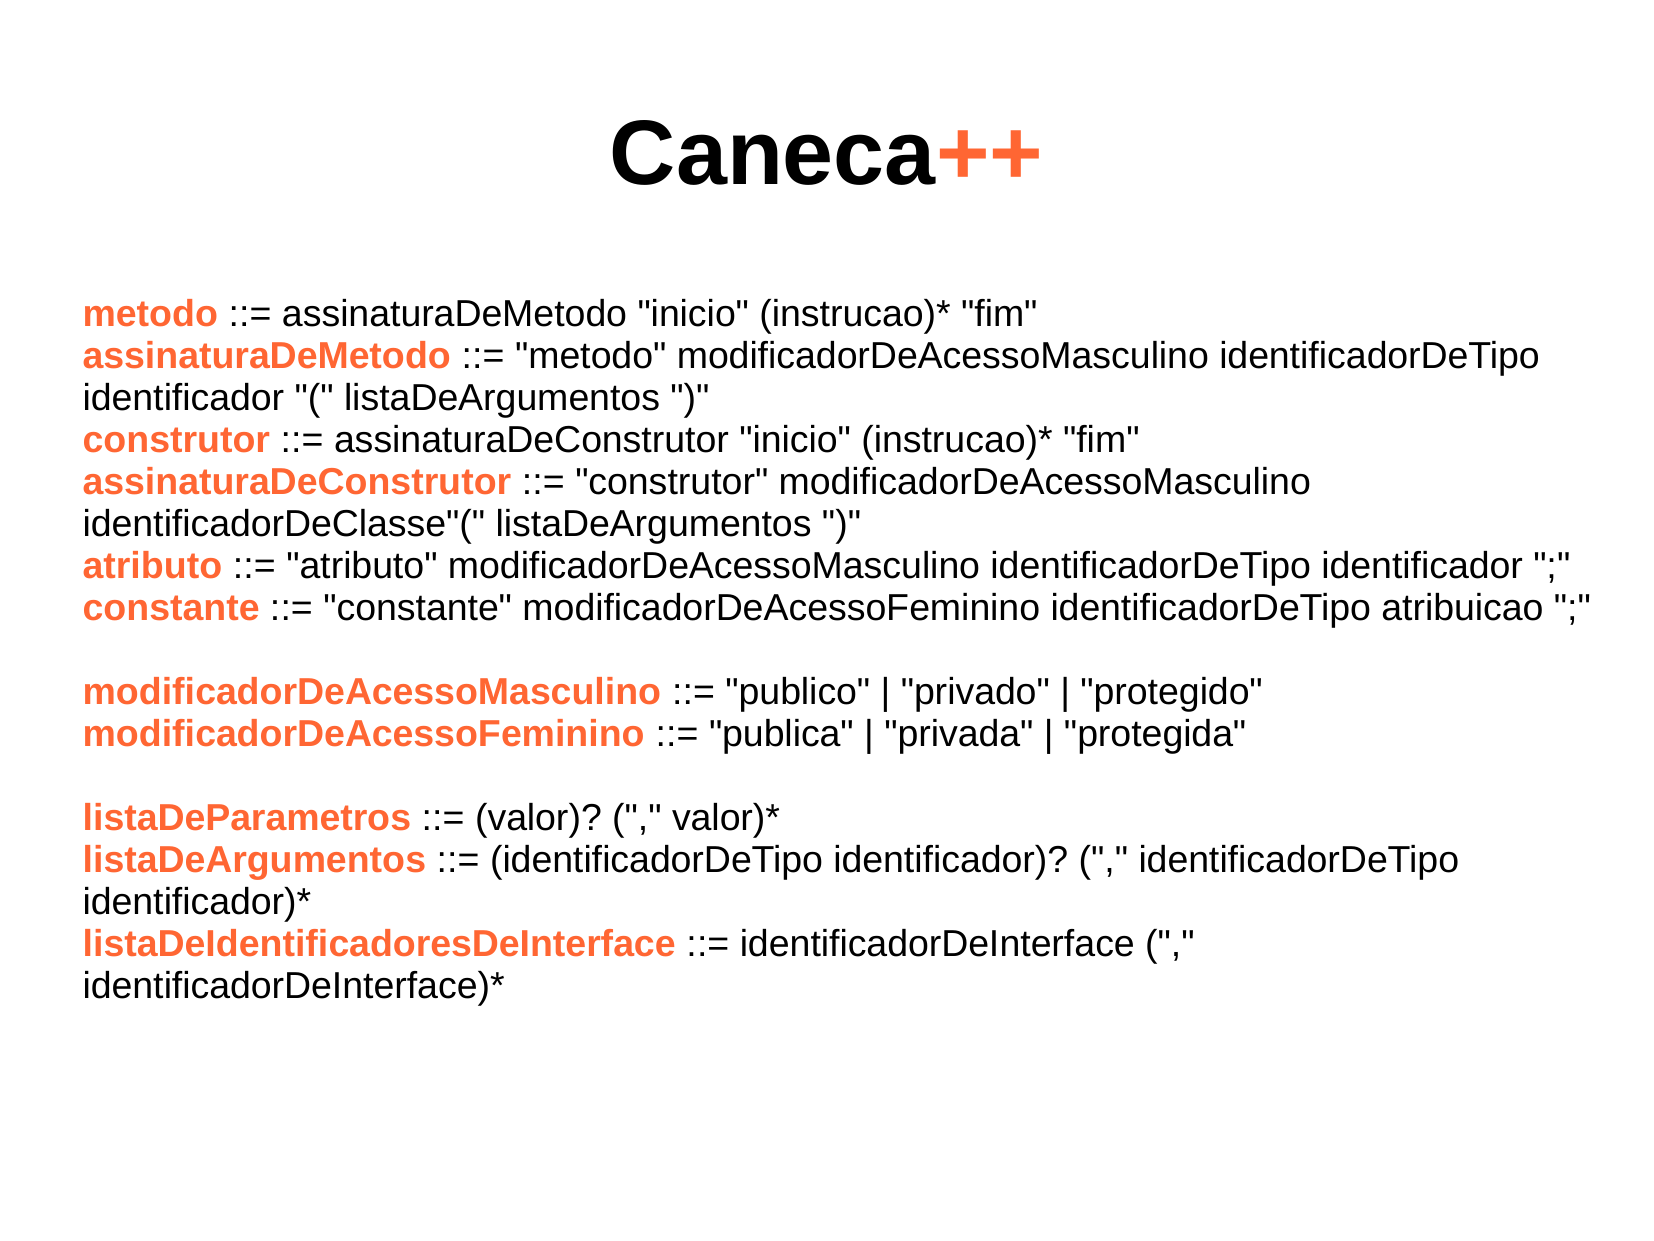

# Caneca++
metodo ::= assinaturaDeMetodo "inicio" (instrucao)* "fim"
assinaturaDeMetodo ::= "metodo" modificadorDeAcessoMasculino identificadorDeTipo identificador "(" listaDeArgumentos ")"
construtor ::= assinaturaDeConstrutor "inicio" (instrucao)* "fim"
assinaturaDeConstrutor ::= "construtor" modificadorDeAcessoMasculino identificadorDeClasse"(" listaDeArgumentos ")"
atributo ::= "atributo" modificadorDeAcessoMasculino identificadorDeTipo identificador ";"
constante ::= "constante" modificadorDeAcessoFeminino identificadorDeTipo atribuicao ";"
modificadorDeAcessoMasculino ::= "publico" | "privado" | "protegido"
modificadorDeAcessoFeminino ::= "publica" | "privada" | "protegida"
listaDeParametros ::= (valor)? ("," valor)*
listaDeArgumentos ::= (identificadorDeTipo identificador)? ("," identificadorDeTipo identificador)*
listaDeIdentificadoresDeInterface ::= identificadorDeInterface ("," identificadorDeInterface)*